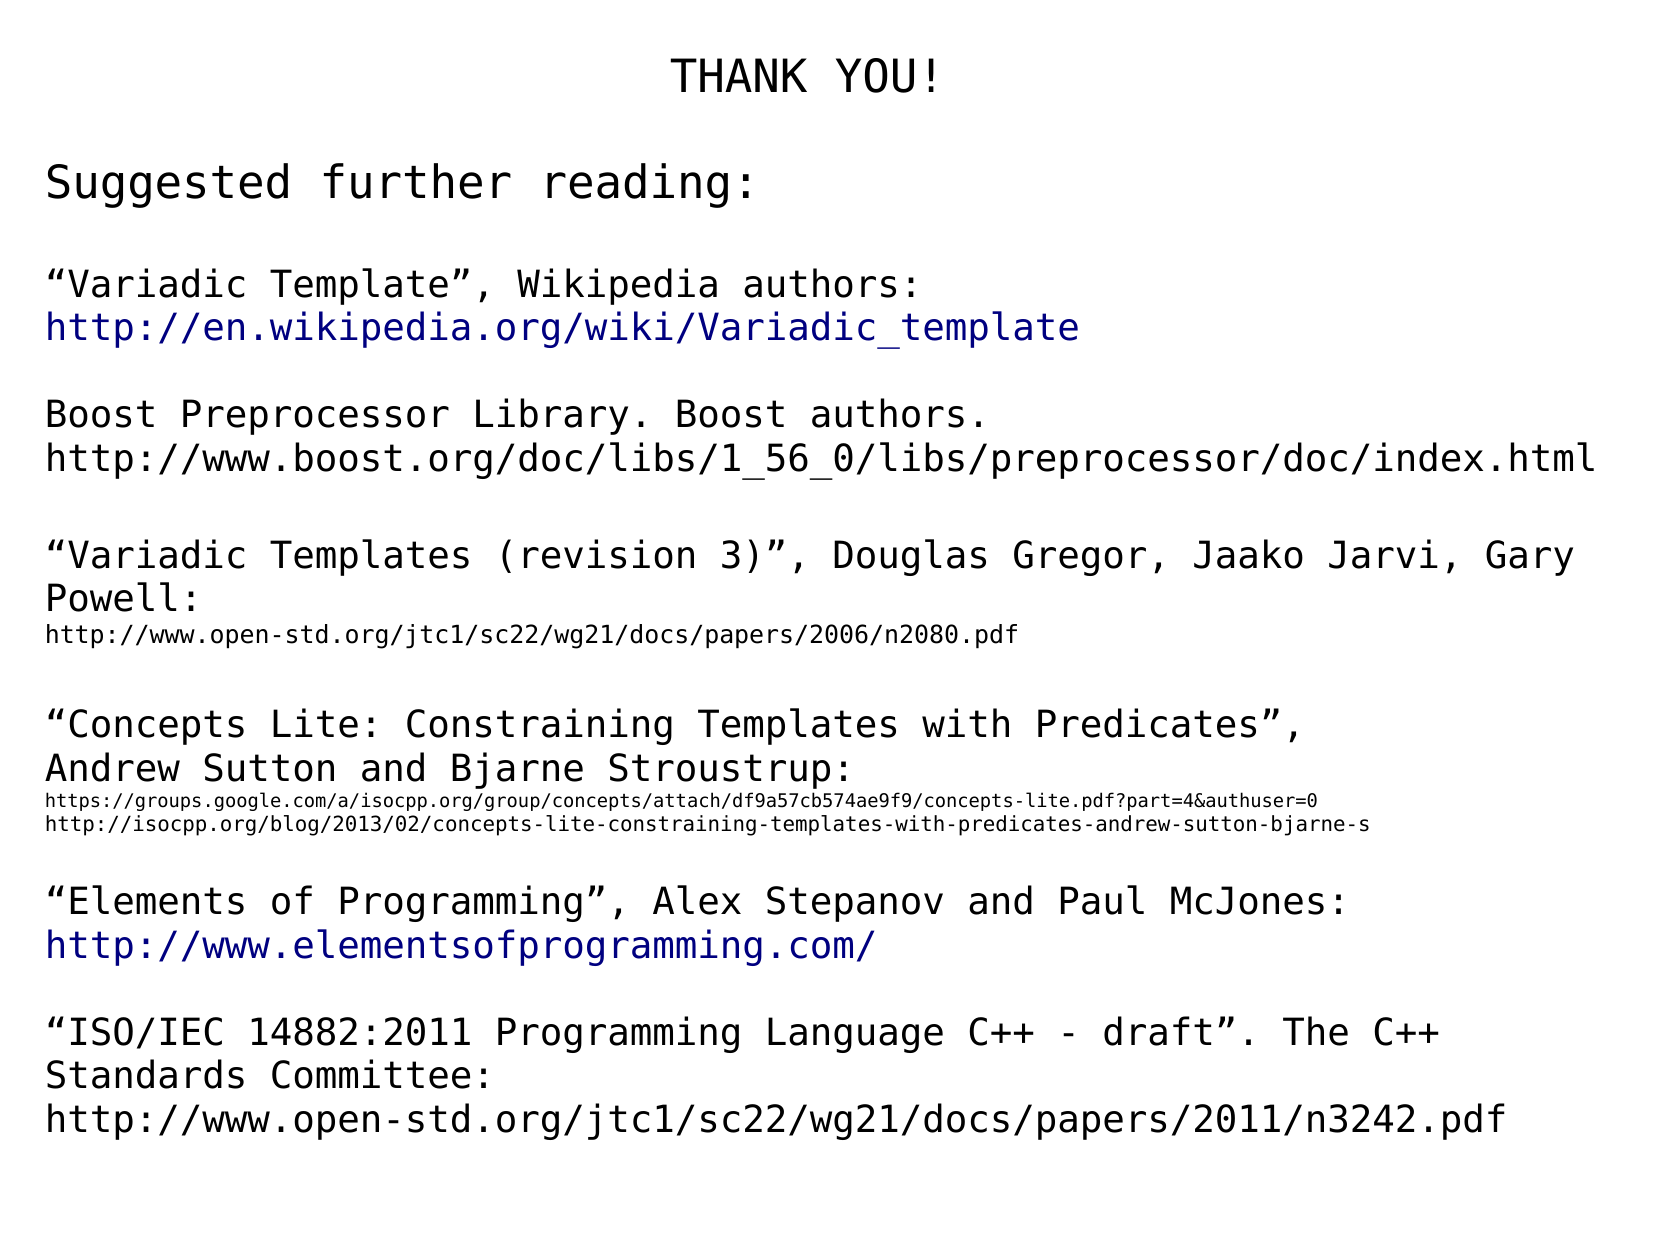

THANK YOU!
Suggested further reading:
“Variadic Template”, Wikipedia authors:
http://en.wikipedia.org/wiki/Variadic_template
Boost Preprocessor Library. Boost authors.
http://www.boost.org/doc/libs/1_56_0/libs/preprocessor/doc/index.html
“Variadic Templates (revision 3)”, Douglas Gregor, Jaako Jarvi, Gary Powell:
http://www.open-std.org/jtc1/sc22/wg21/docs/papers/2006/n2080.pdf
“Concepts Lite: Constraining Templates with Predicates”,
Andrew Sutton and Bjarne Stroustrup:
https://groups.google.com/a/isocpp.org/group/concepts/attach/df9a57cb574ae9f9/concepts-lite.pdf?part=4&authuser=0
http://isocpp.org/blog/2013/02/concepts-lite-constraining-templates-with-predicates-andrew-sutton-bjarne-s
“Elements of Programming”, Alex Stepanov and Paul McJones:
http://www.elementsofprogramming.com/
“ISO/IEC 14882:2011 Programming Language C++ - draft”. The C++ Standards Committee:
http://www.open-std.org/jtc1/sc22/wg21/docs/papers/2011/n3242.pdf